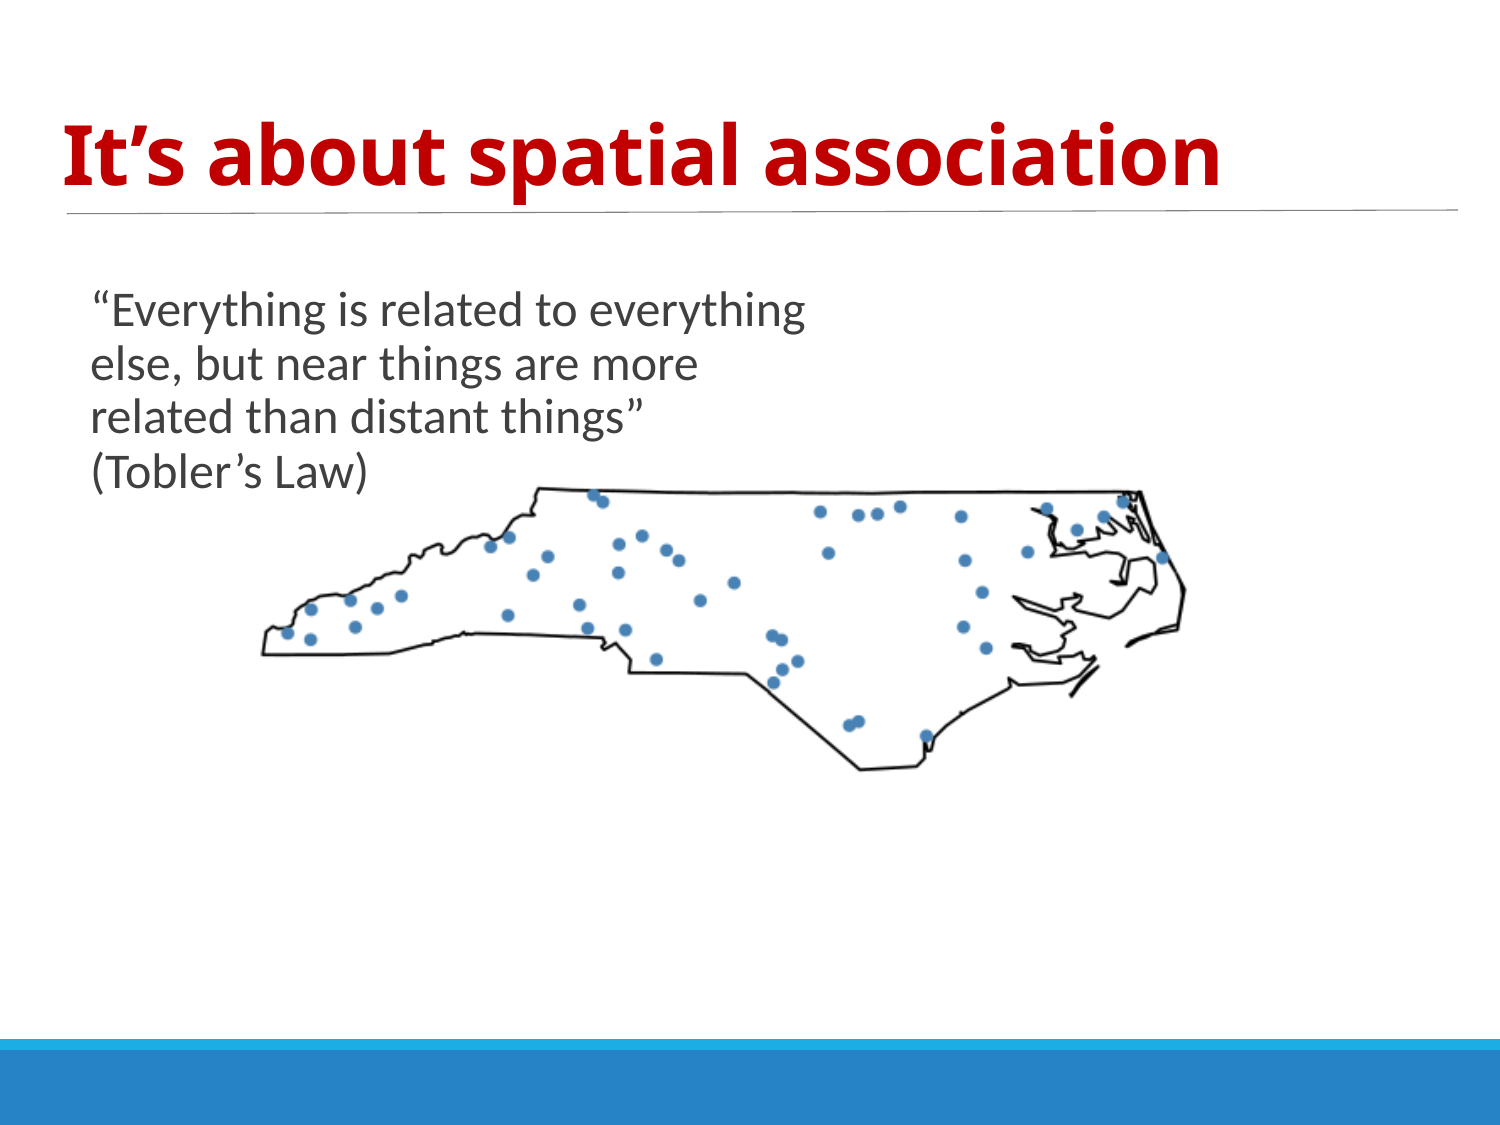

# It’s about spatial association
“Everything is related to everything else, but near things are more related than distant things” (Tobler’s Law)